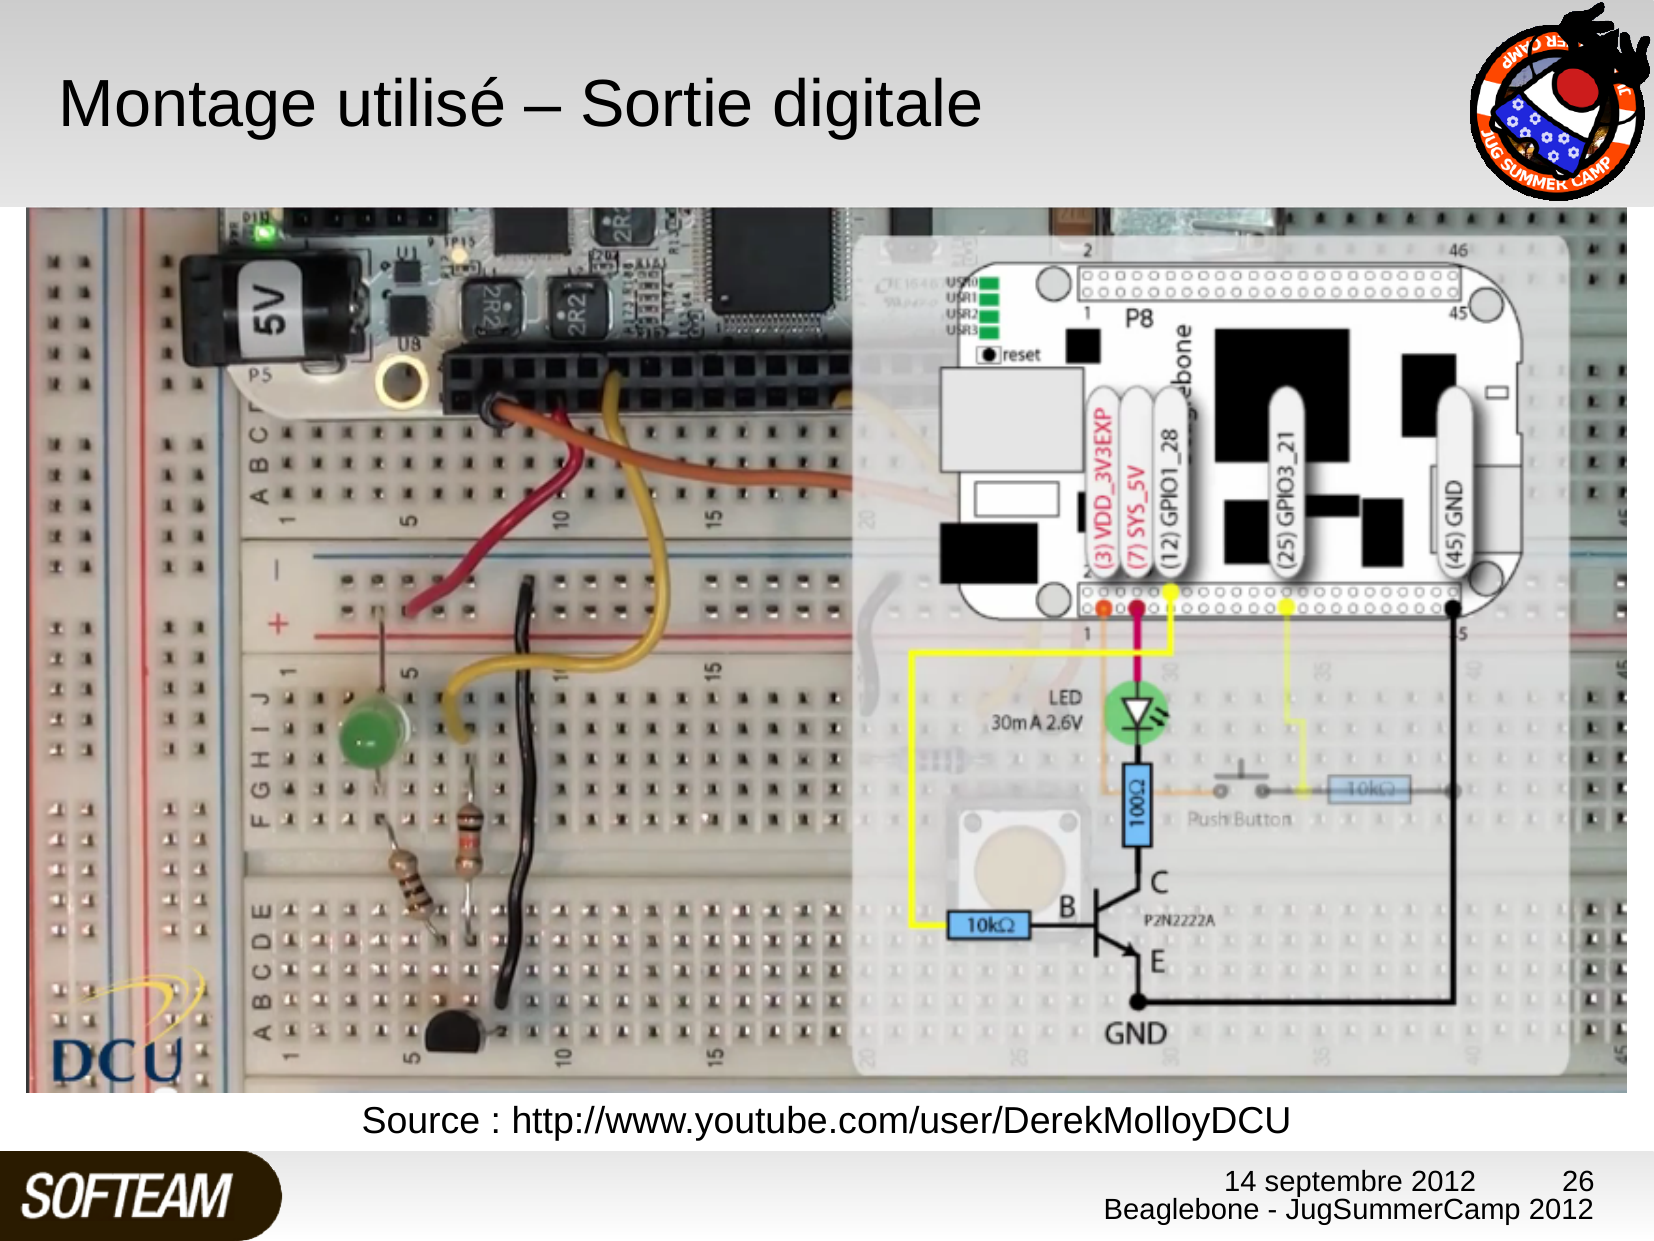

# Montage utilisé – Sortie digitale
Source : http://www.youtube.com/user/DerekMolloyDCU
14 septembre 2012
26
Beaglebone - JugSummerCamp 2012